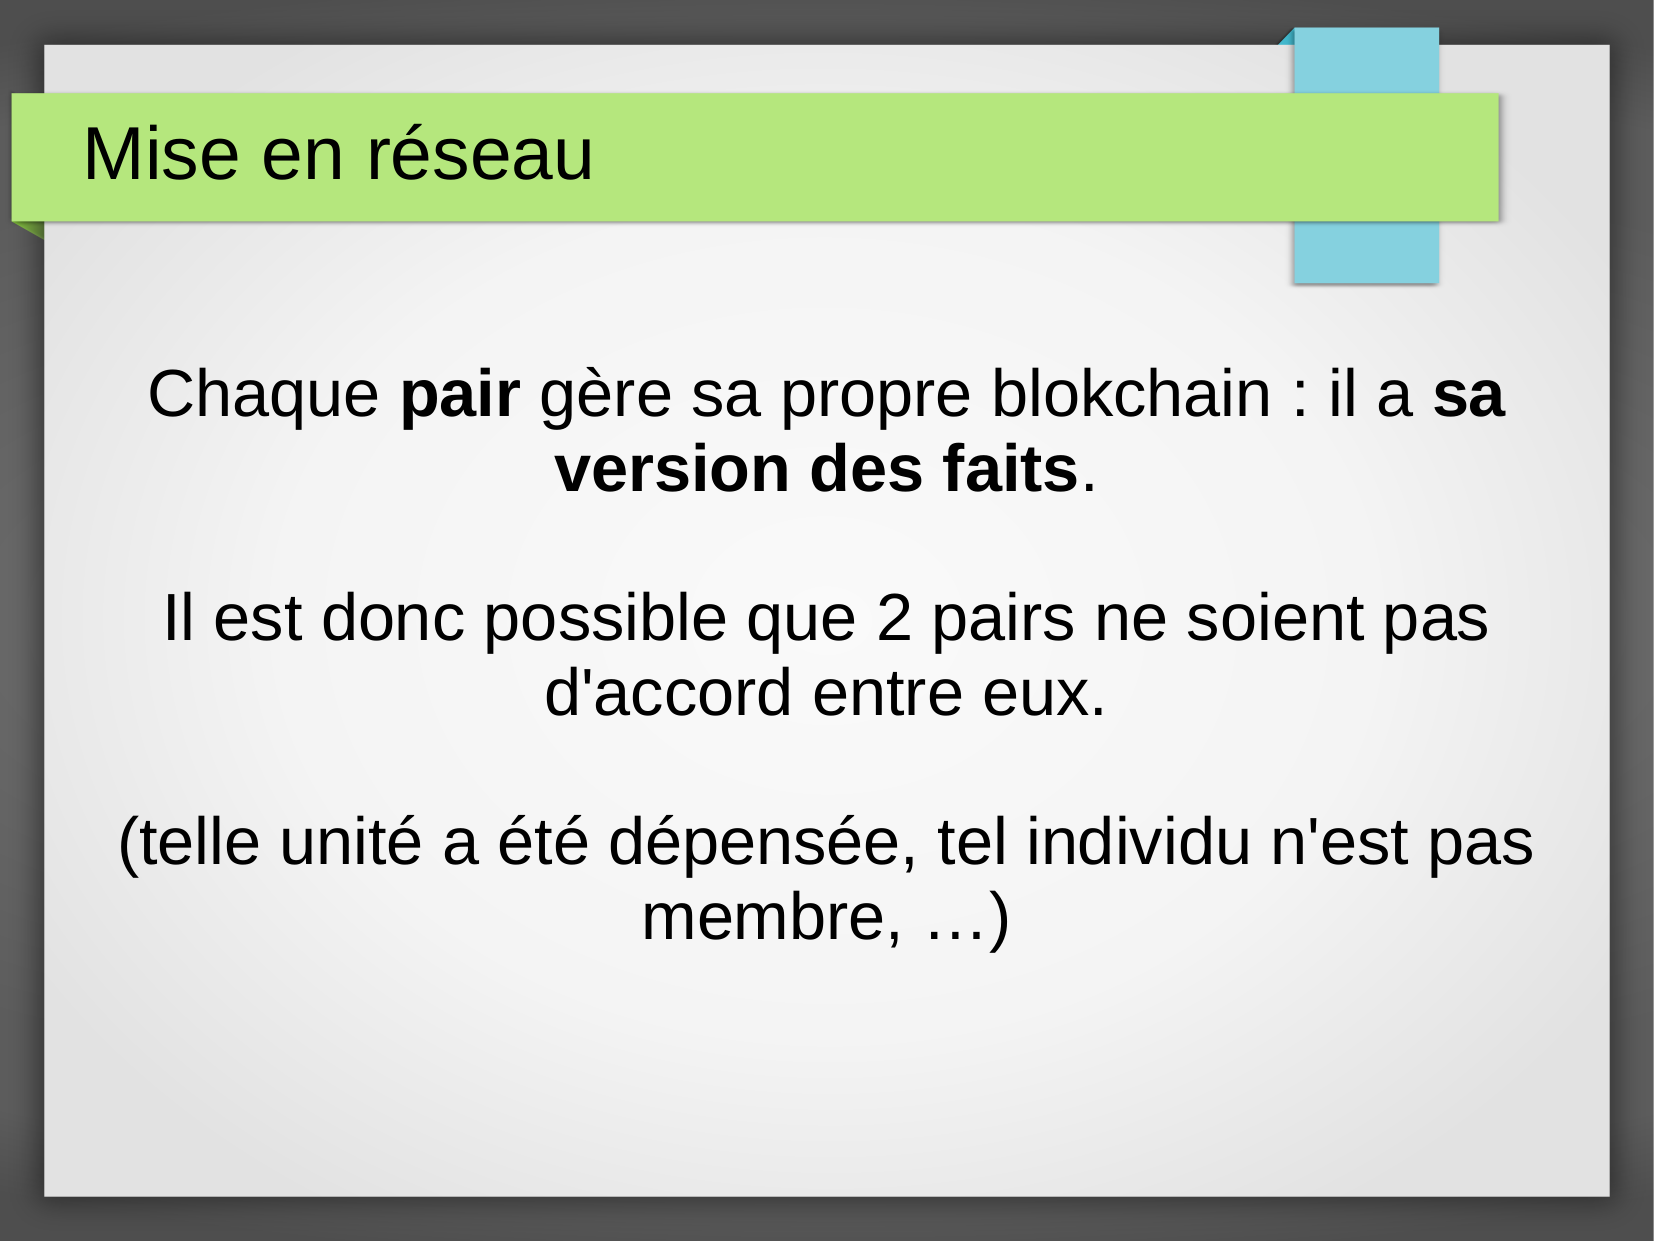

# Mise en réseau
Chaque pair gère sa propre blokchain : il a sa version des faits.
Il est donc possible que 2 pairs ne soient pas d'accord entre eux.
(telle unité a été dépensée, tel individu n'est pas membre, …)